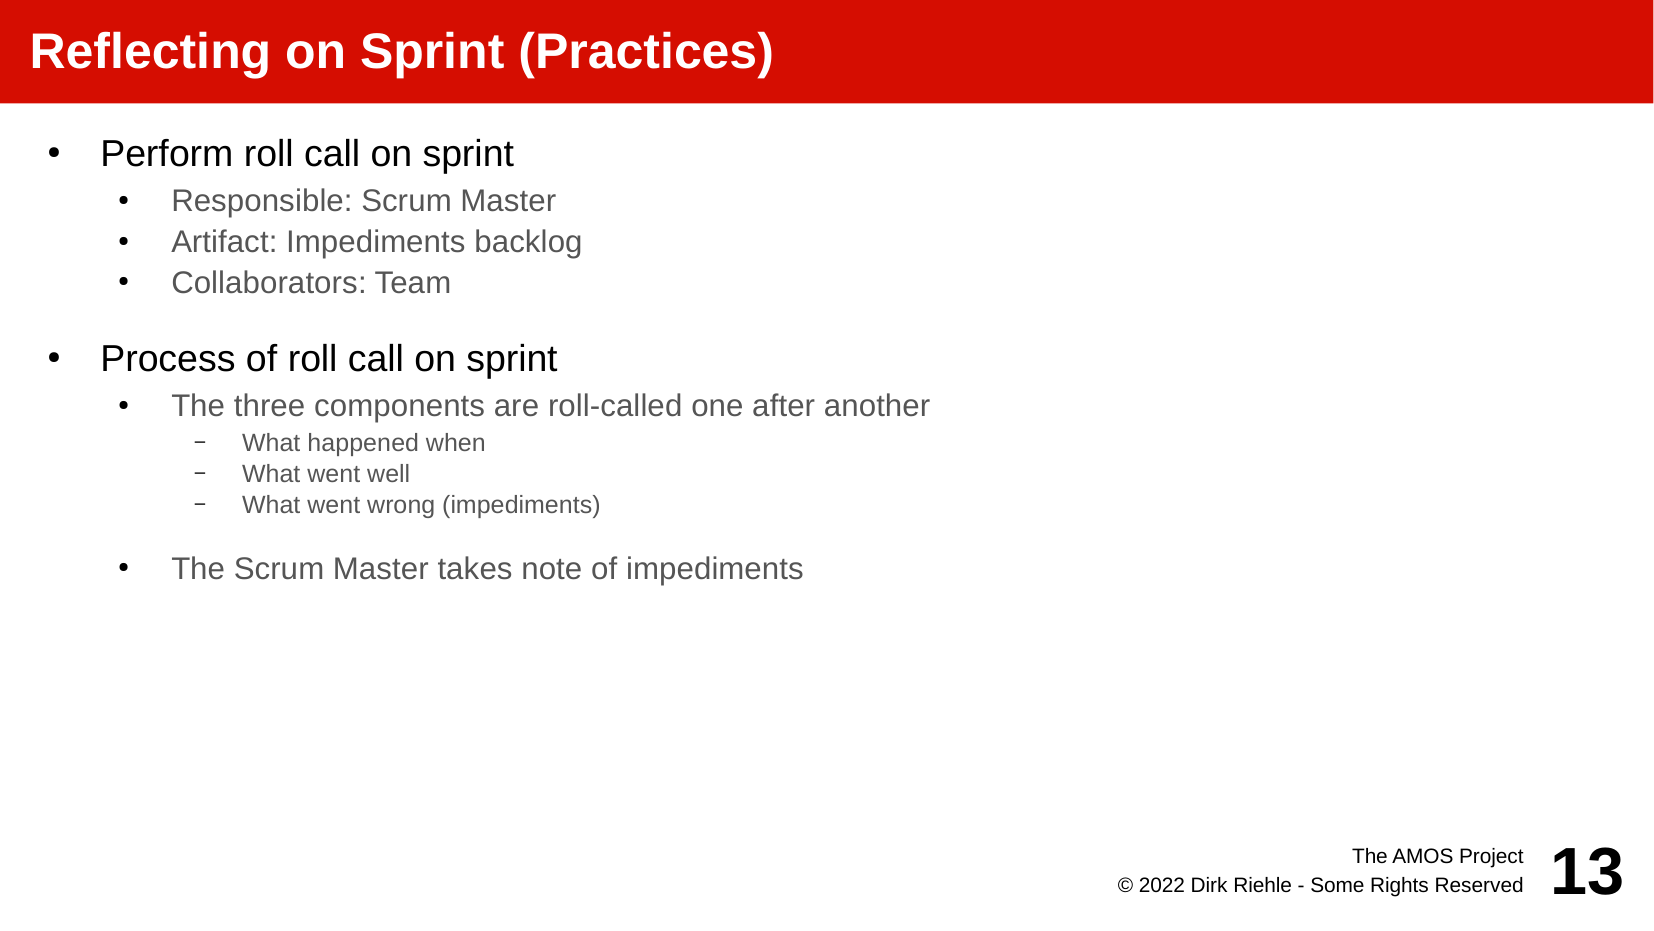

# Reflecting on Sprint (Practices)
Perform roll call on sprint
Responsible: Scrum Master
Artifact: Impediments backlog
Collaborators: Team
Process of roll call on sprint
The three components are roll-called one after another
What happened when
What went well
What went wrong (impediments)
The Scrum Master takes note of impediments
The AMOS Project
13
© 2022 Dirk Riehle - Some Rights Reserved